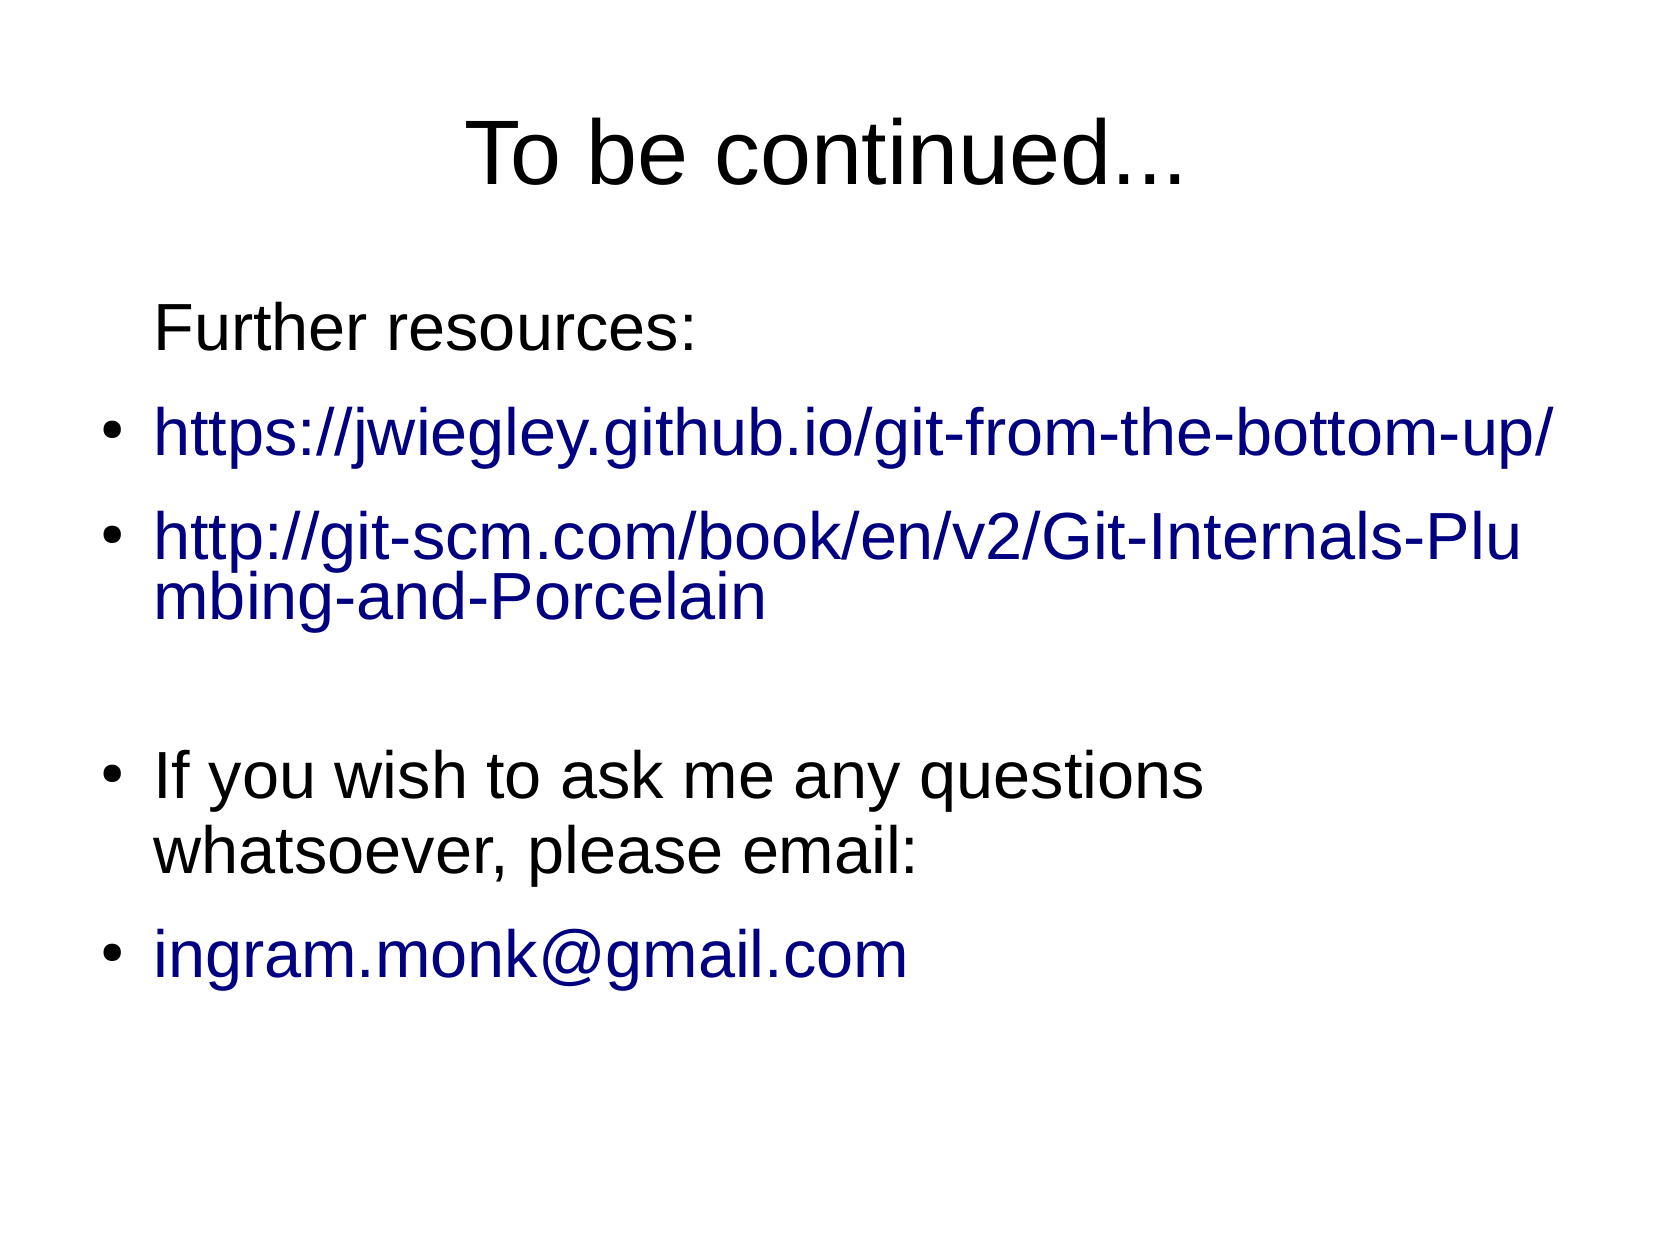

# To be continued...
Further resources:
https://jwiegley.github.io/git-from-the-bottom-up/
http://git-scm.com/book/en/v2/Git-Internals-Plumbing-and-Porcelain
If you wish to ask me any questions whatsoever, please email:
ingram.monk@gmail.com